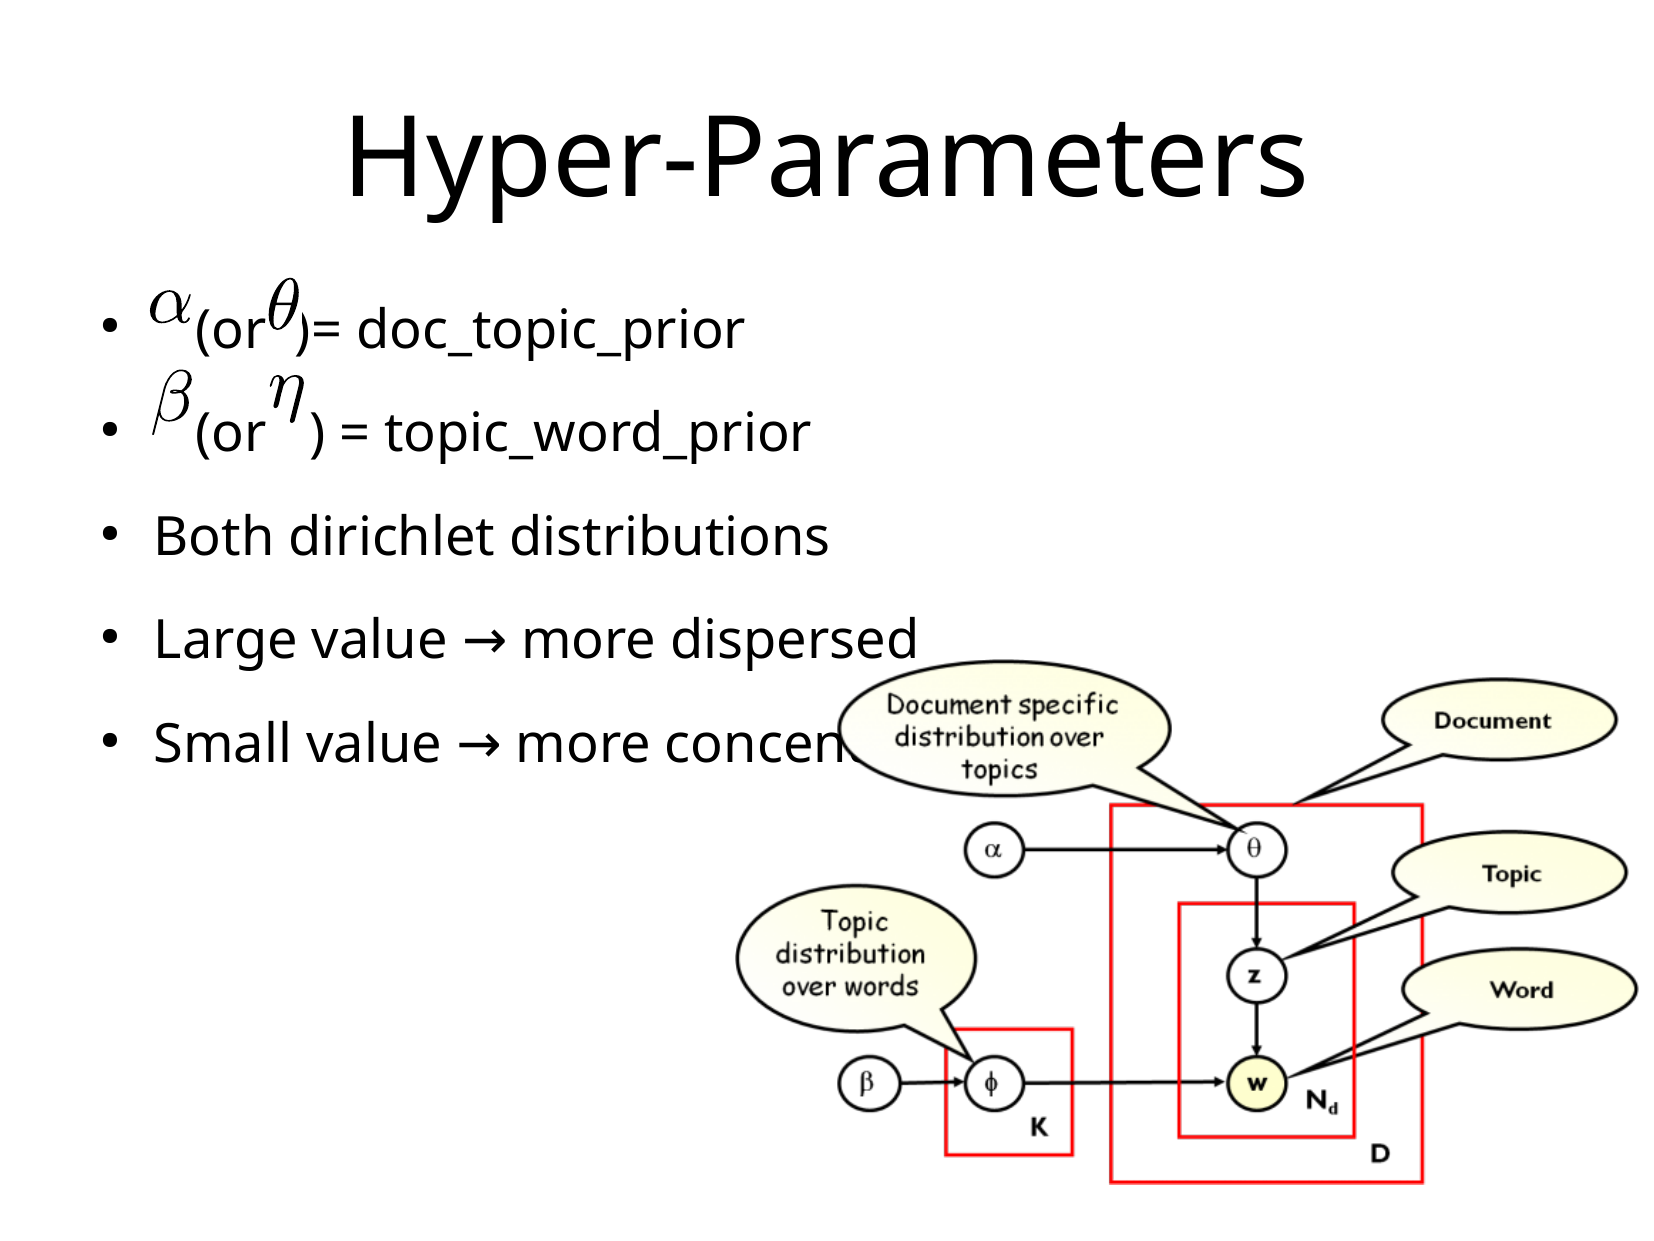

# Hyper-Parameters
 (or )= doc_topic_prior
 (or ) = topic_word_prior
Both dirichlet distributions
Large value → more dispersed
Small value → more concentrated